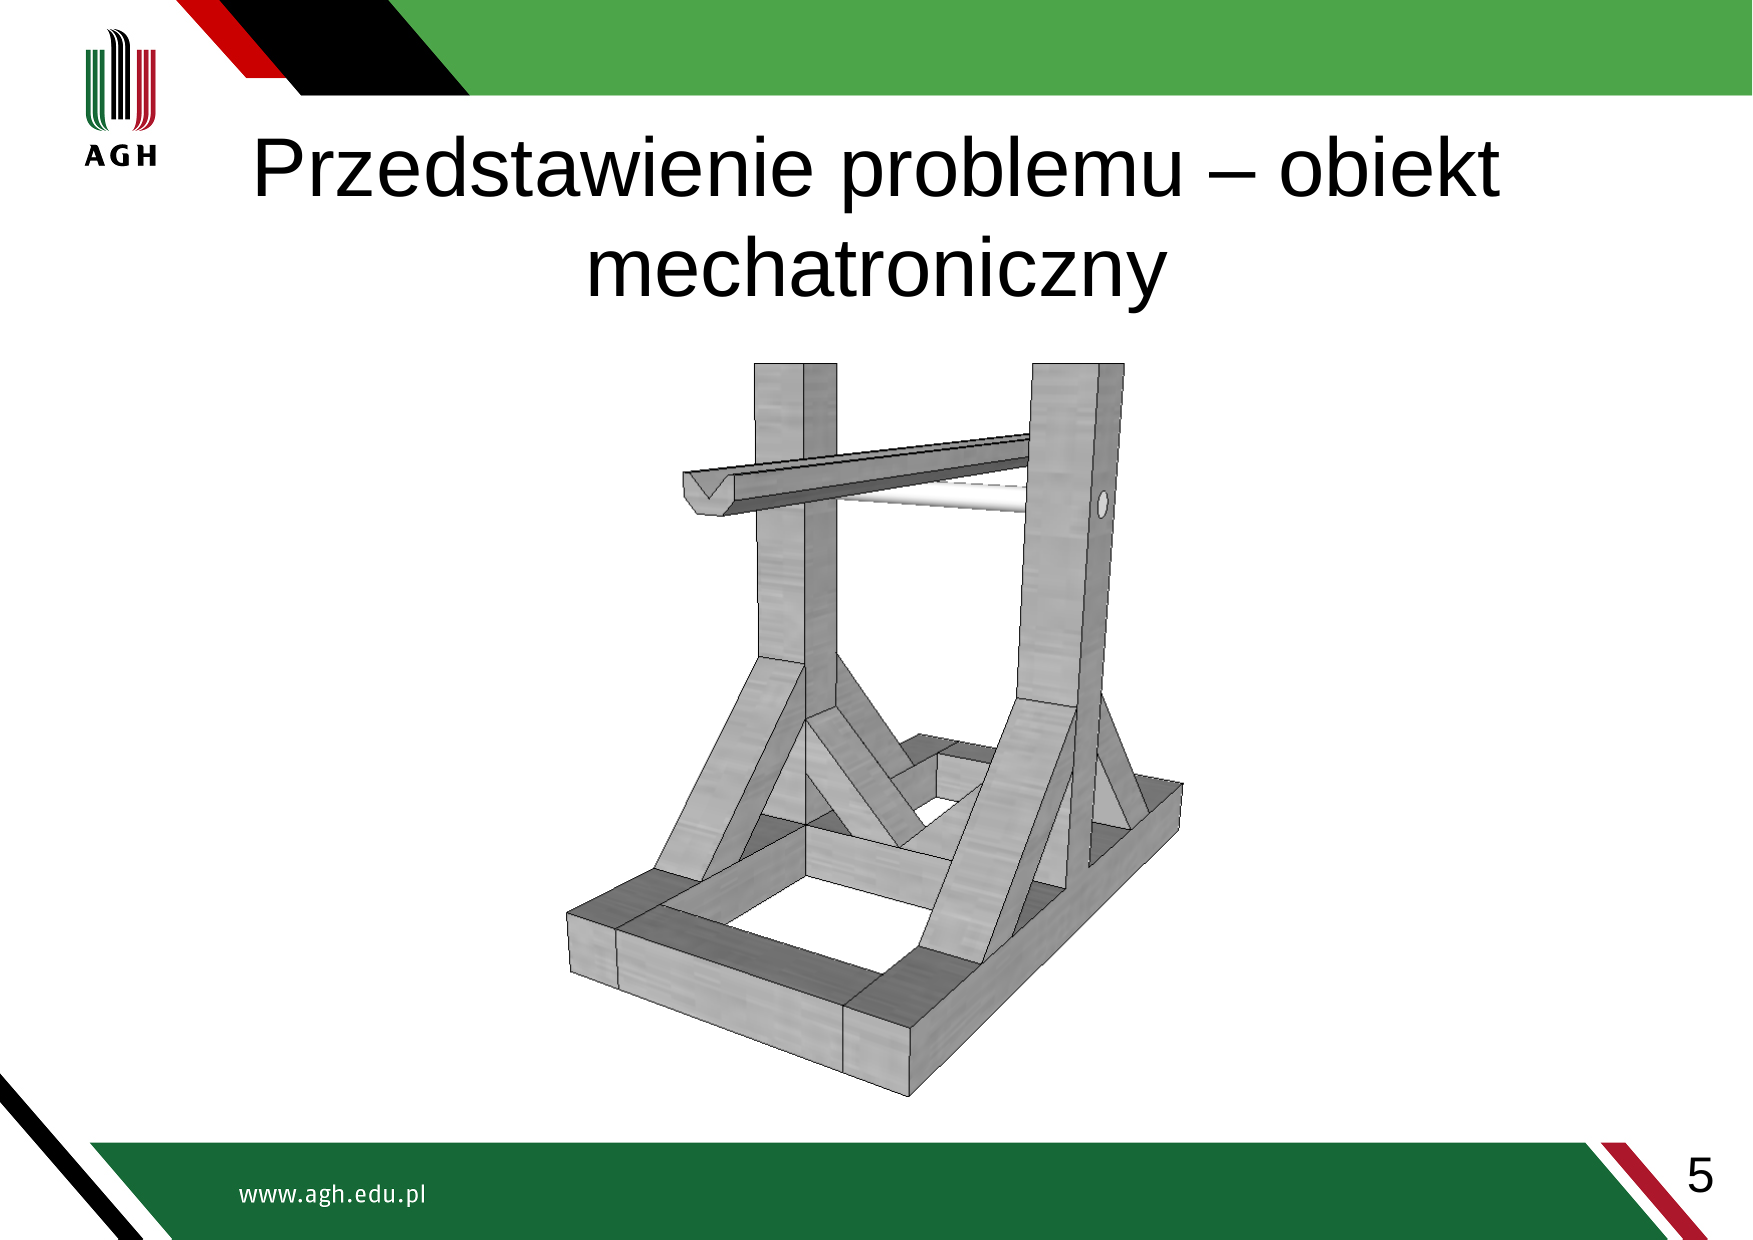

# Przedstawienie problemu – obiekt mechatroniczny
5